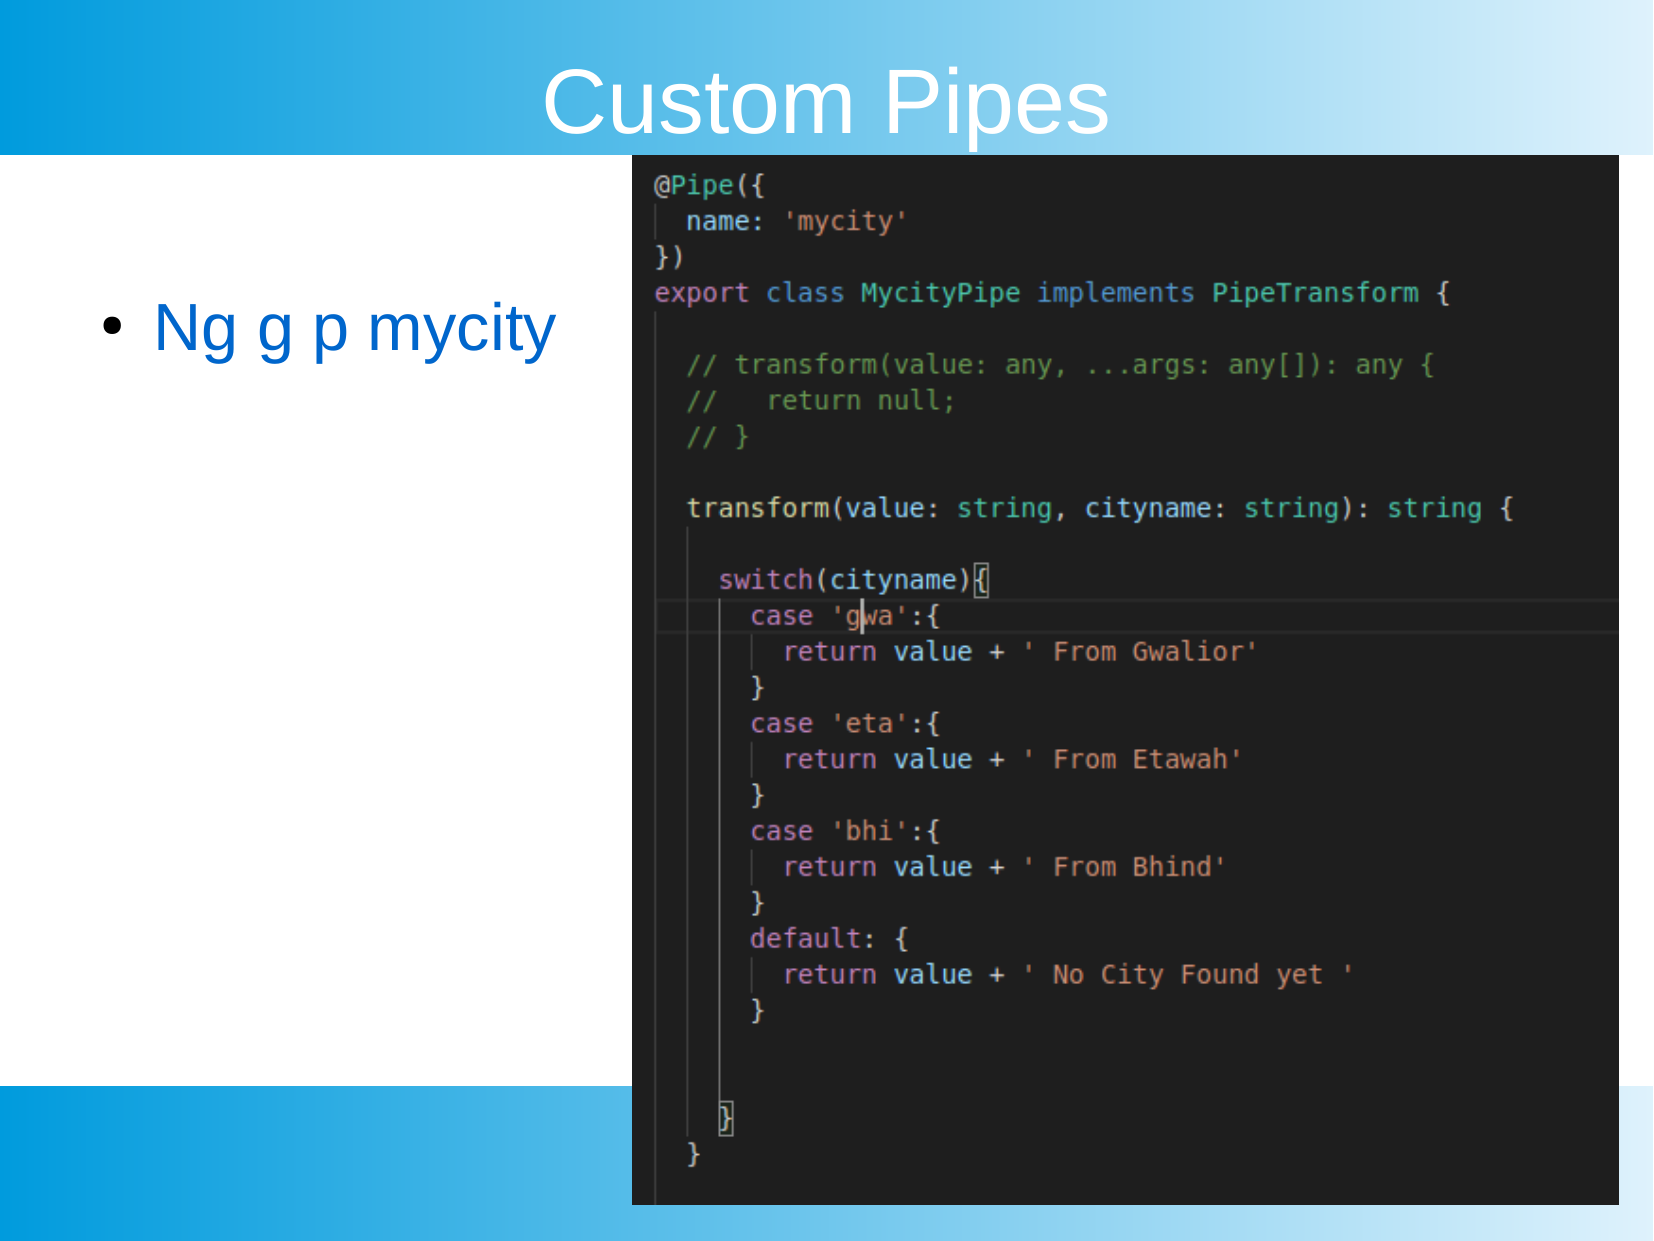

# Custom Pipes
Ng g p mycity